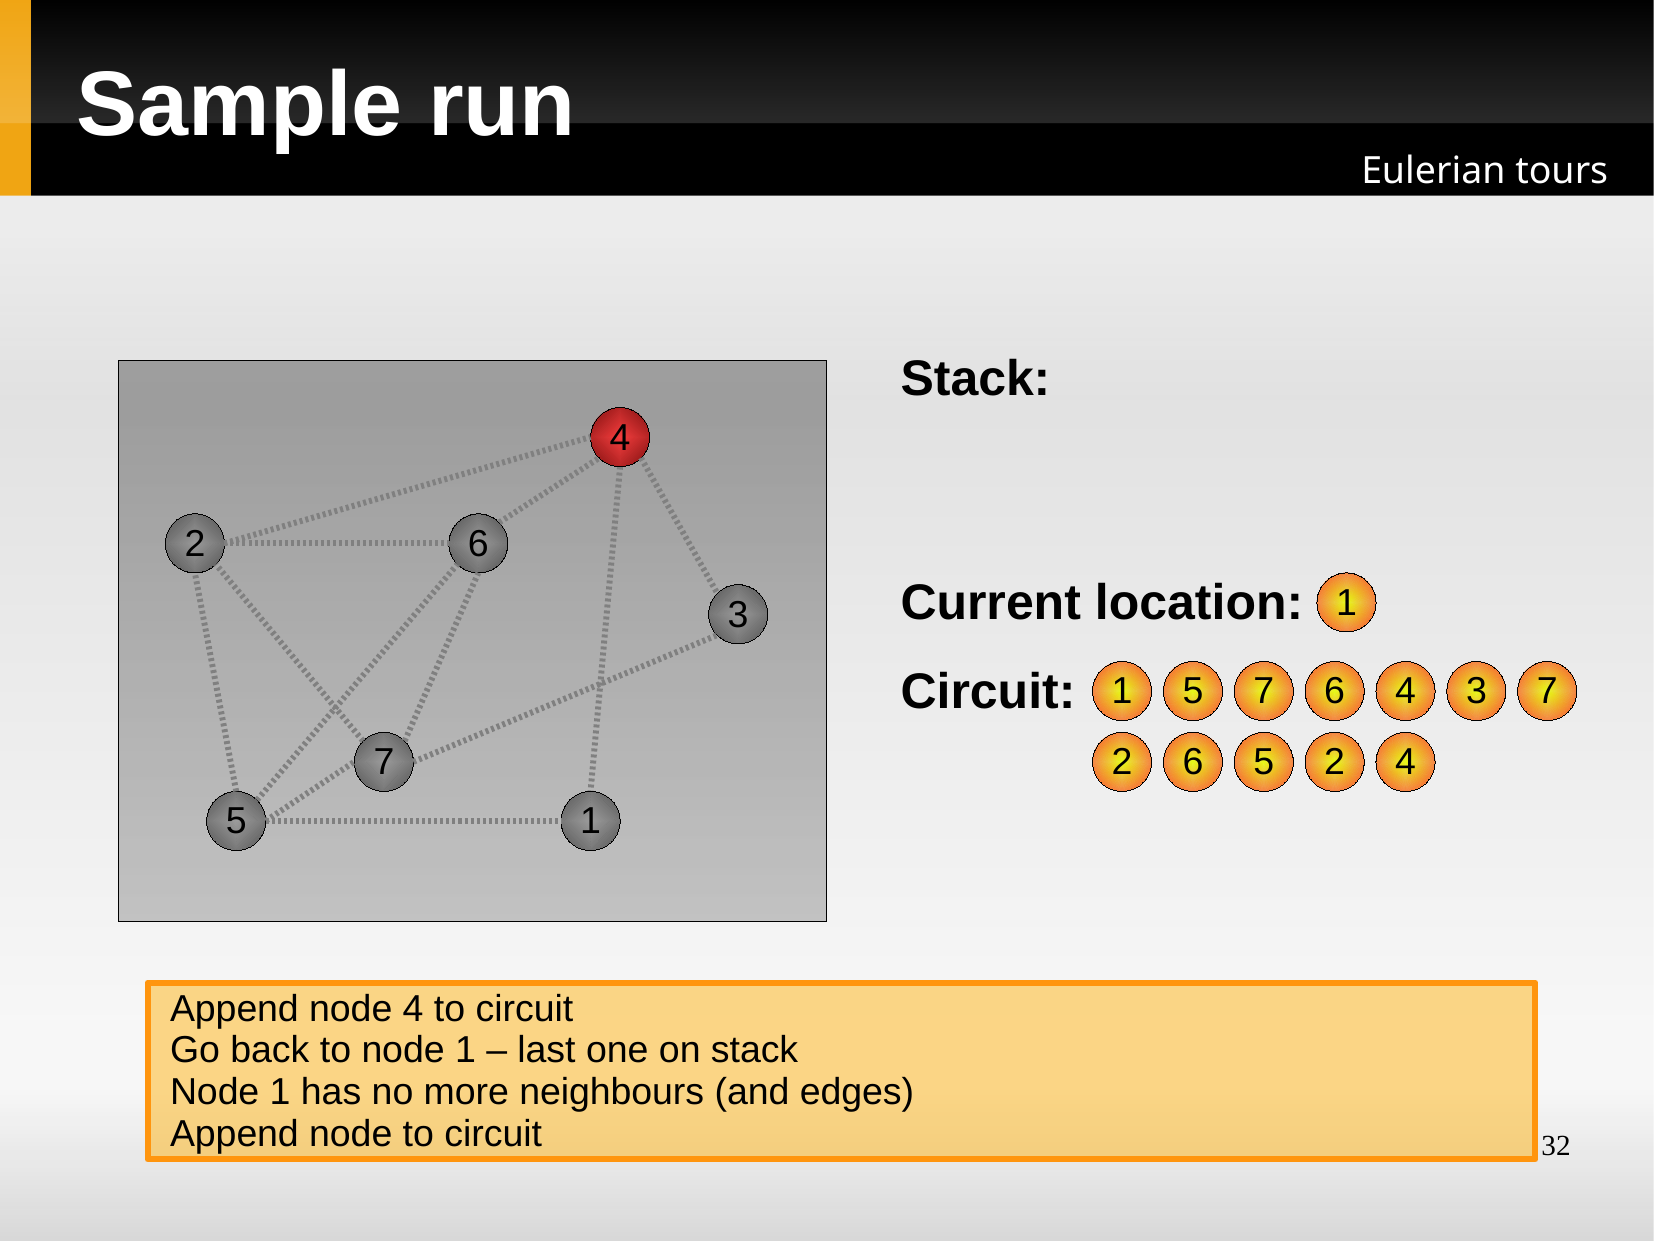

# Sample run
Stack:
4
2
6
Current location:
1
3
Circuit:
1
5
7
6
4
3
7
7
2
6
5
2
4
5
1
 Append node 4 to circuit
 Go back to node 1 – last one on stack
 Node 1 has no more neighbours (and edges)
 Append node to circuit
32